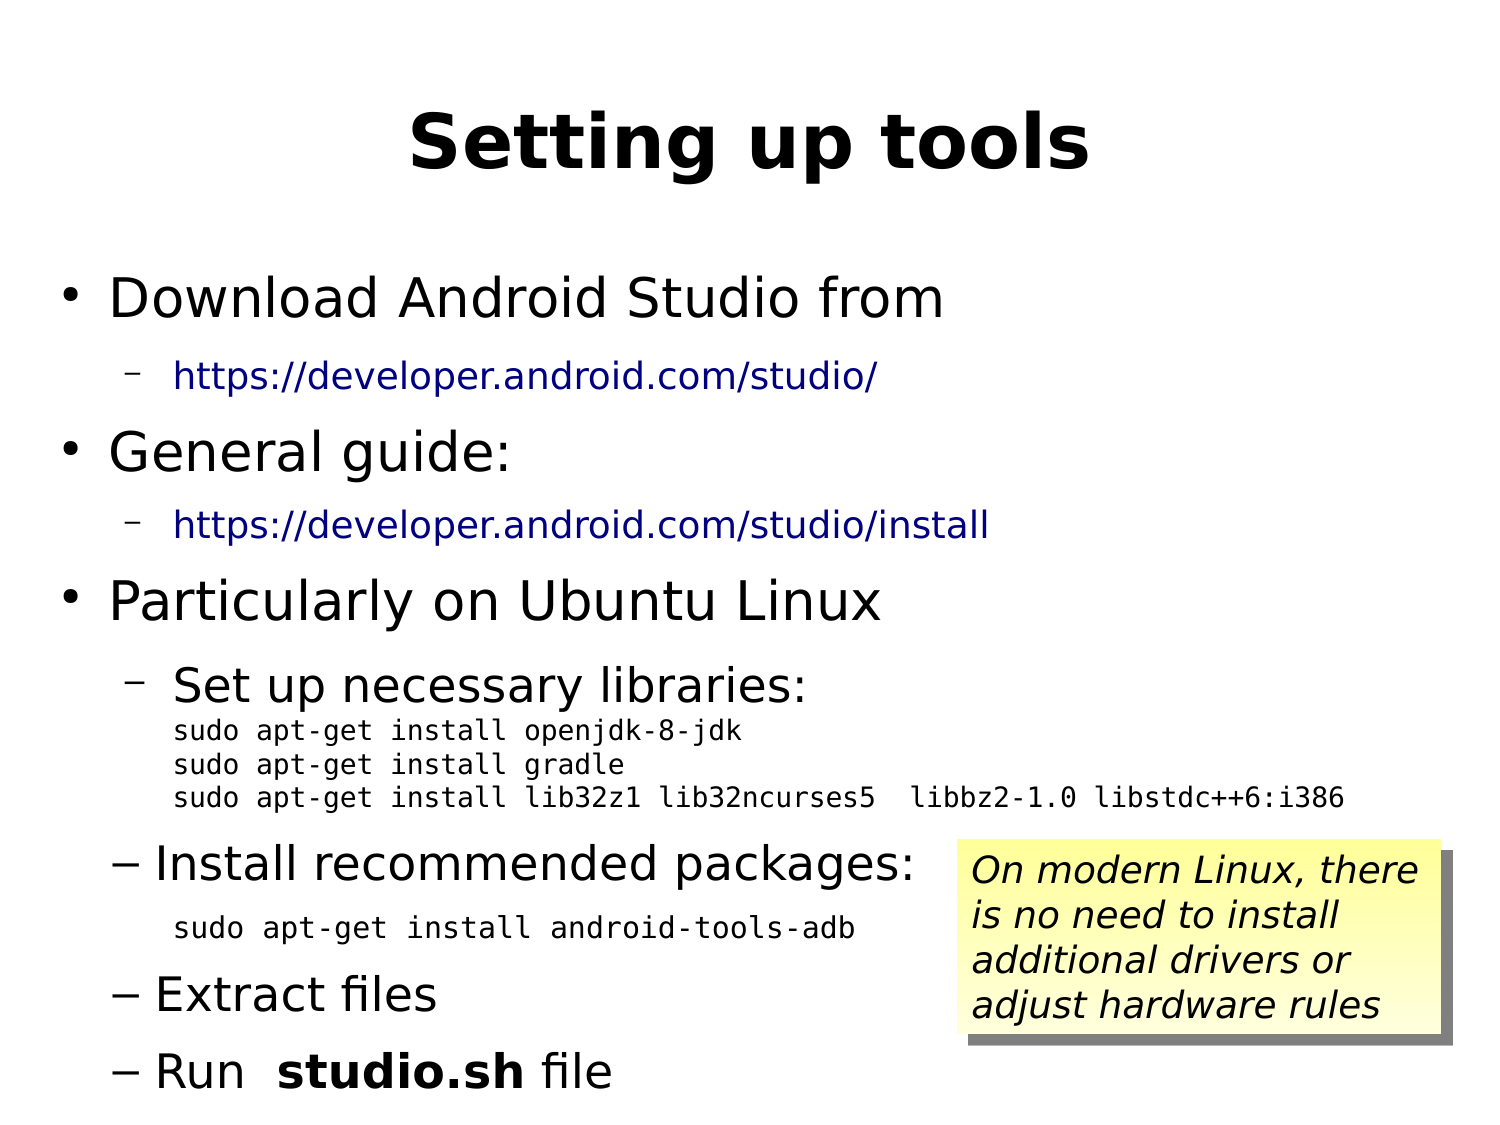

# Setting up tools
Download Android Studio from
https://developer.android.com/studio/
General guide:
https://developer.android.com/studio/install
Particularly on Ubuntu Linux
Set up necessary libraries:
sudo apt-get install openjdk-8-jdk
sudo apt-get install gradle
sudo apt-get install lib32z1 lib32ncurses5 libbz2-1.0 libstdc++6:i386
Install recommended packages:
sudo apt-get install android-tools-adb
Extract files
Run studio.sh file
On modern Linux, there is no need to install additional drivers or adjust hardware rules